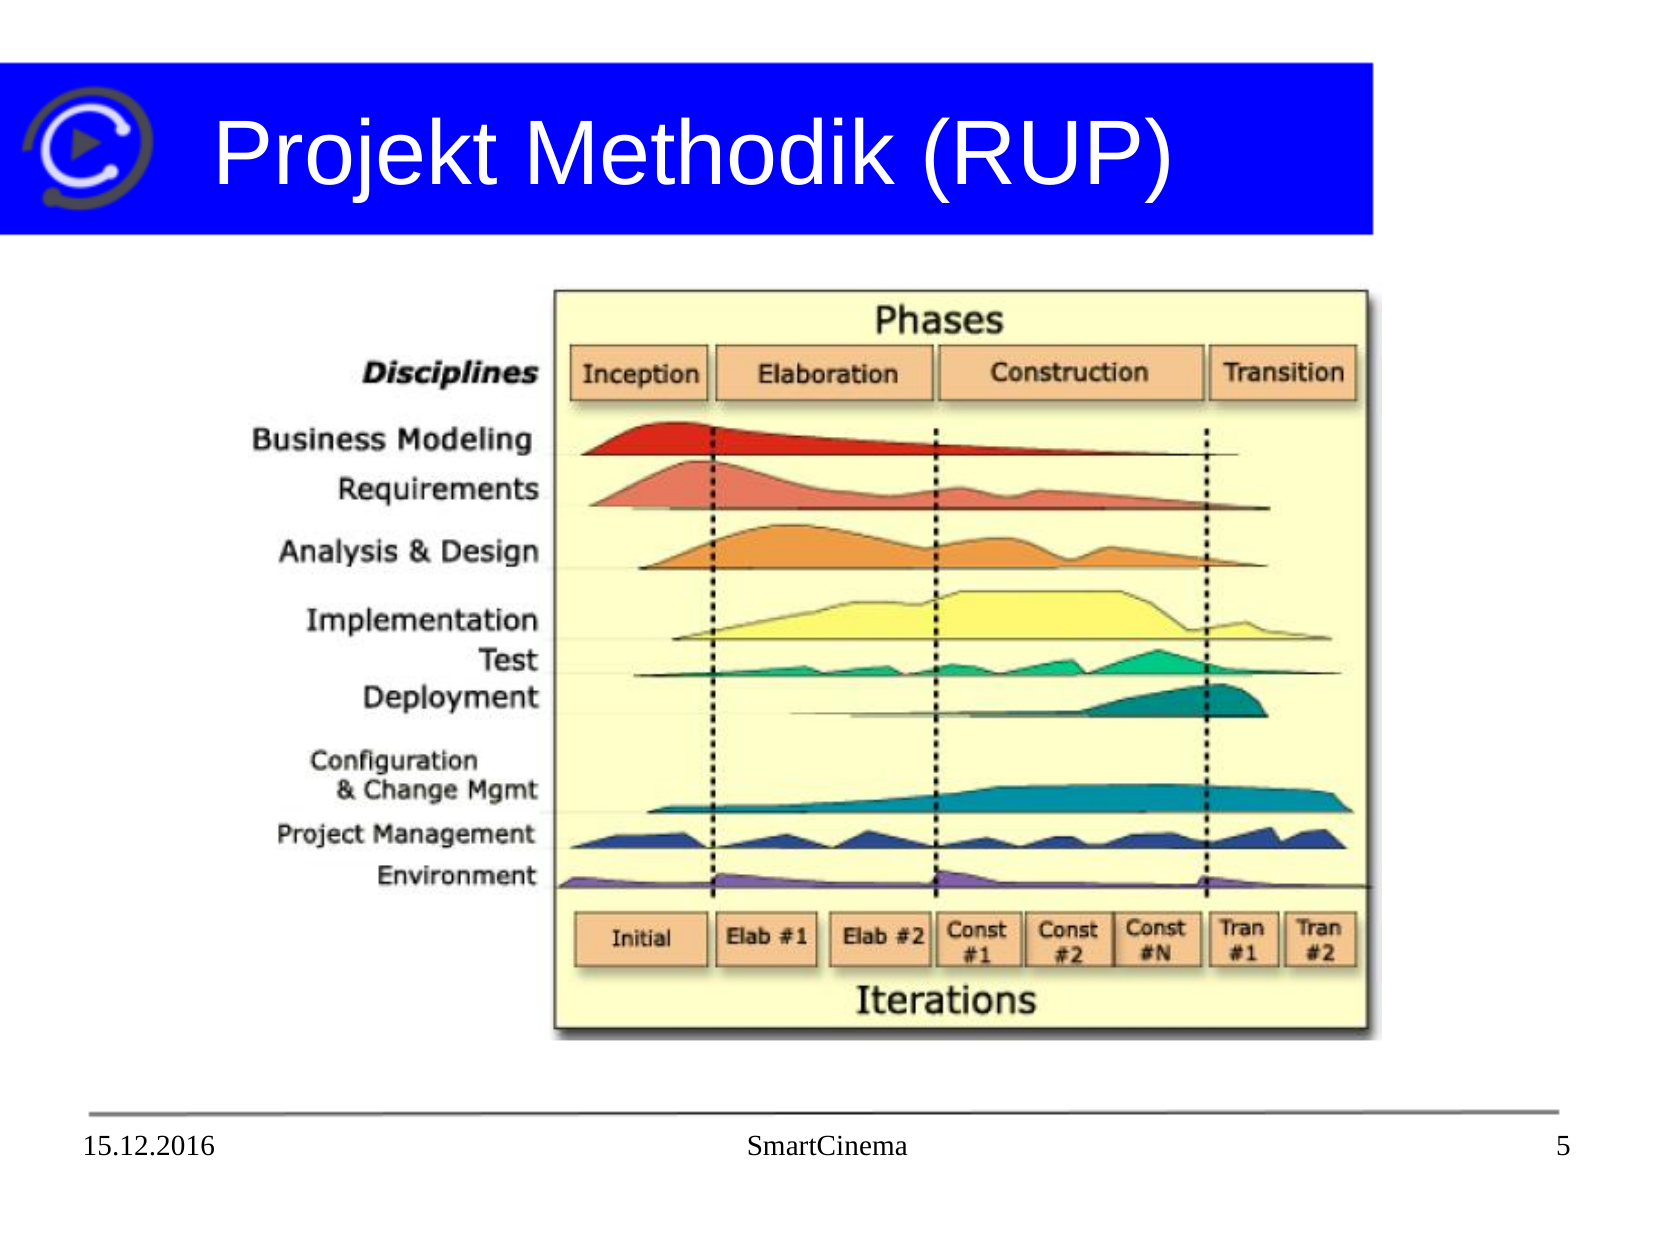

# Projekt Methodik (RUP)
15.12.2016
SmartCinema
5